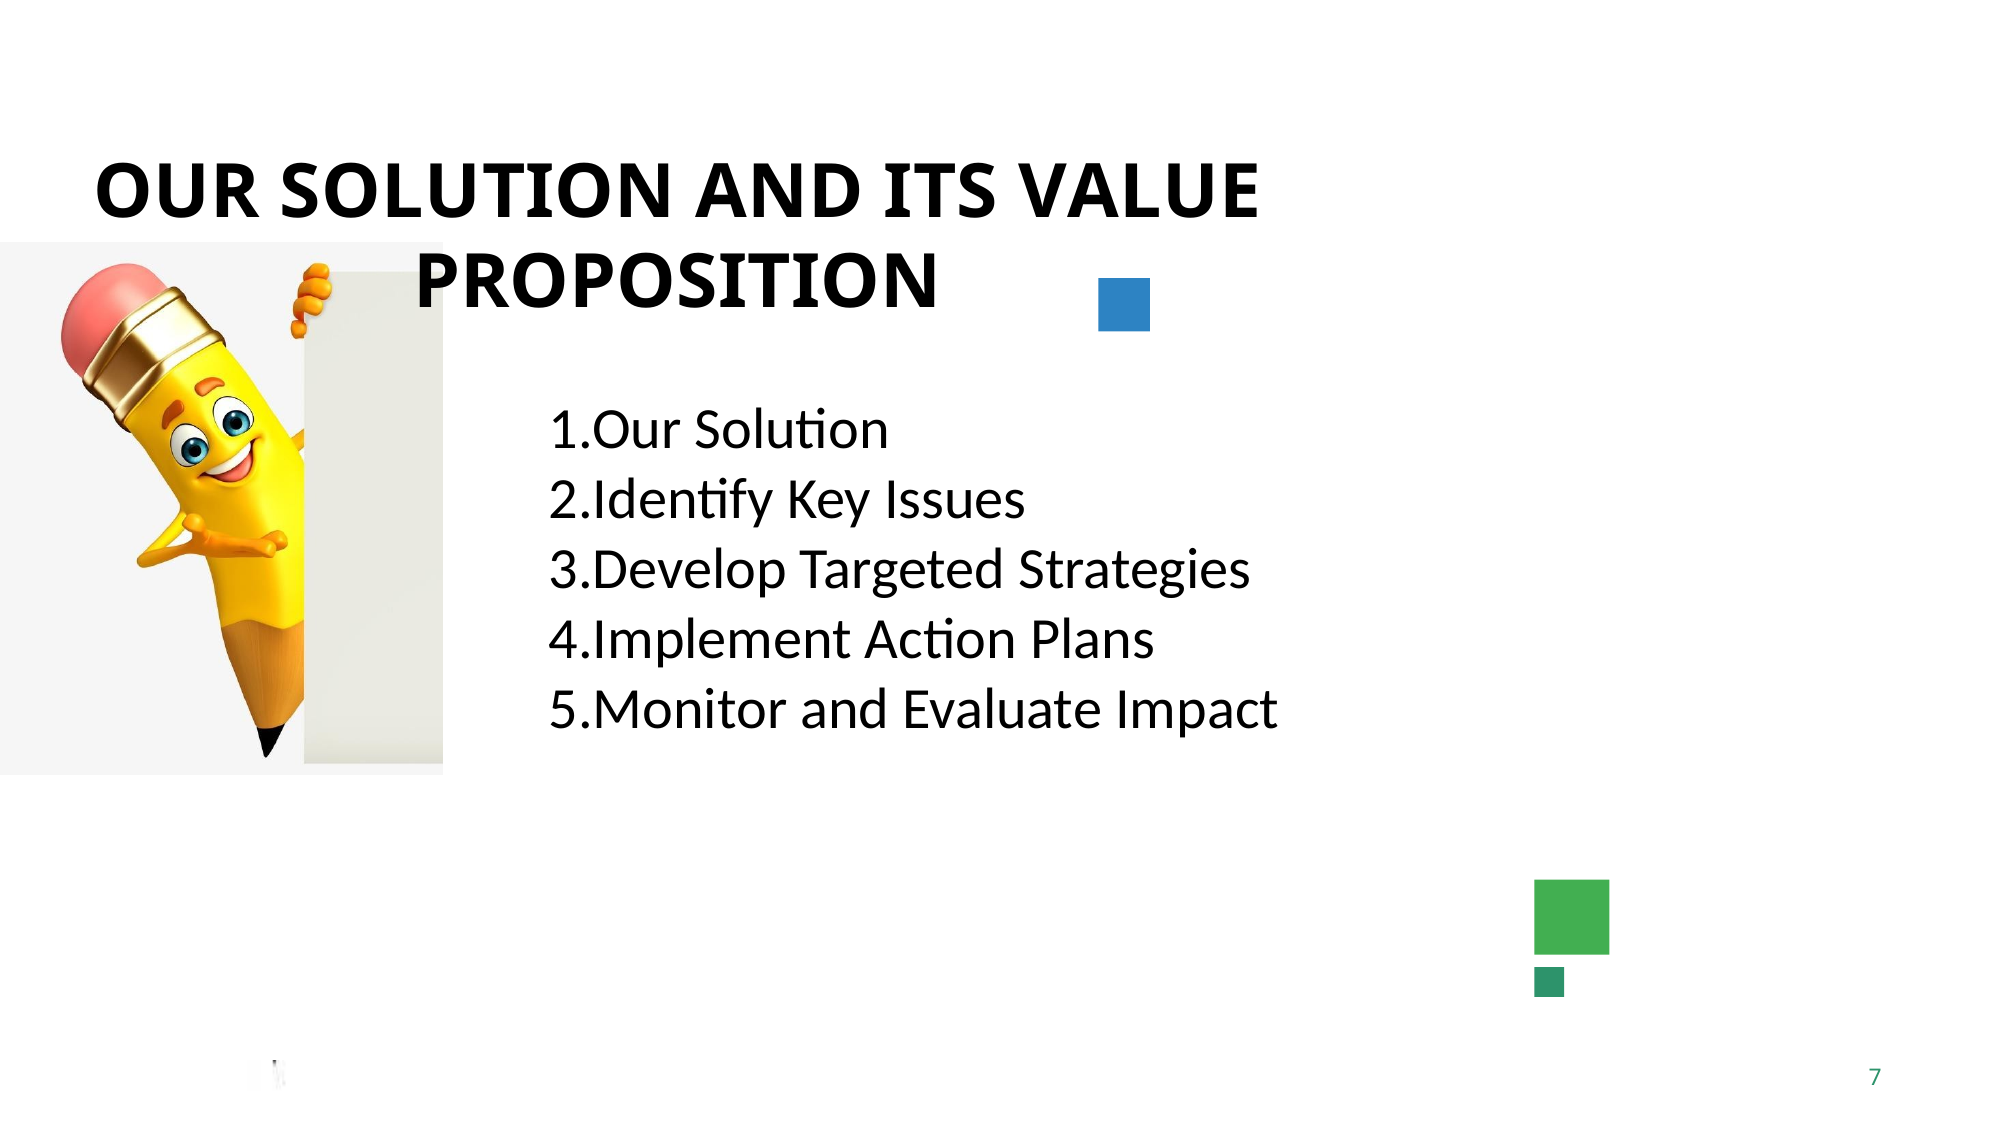

# OUR SOLUTION AND ITS VALUE PROPOSITION
1.Our Solution
2.Identify Key Issues
3.Develop Targeted Strategies
4.Implement Action Plans
5.Monitor and Evaluate Impact